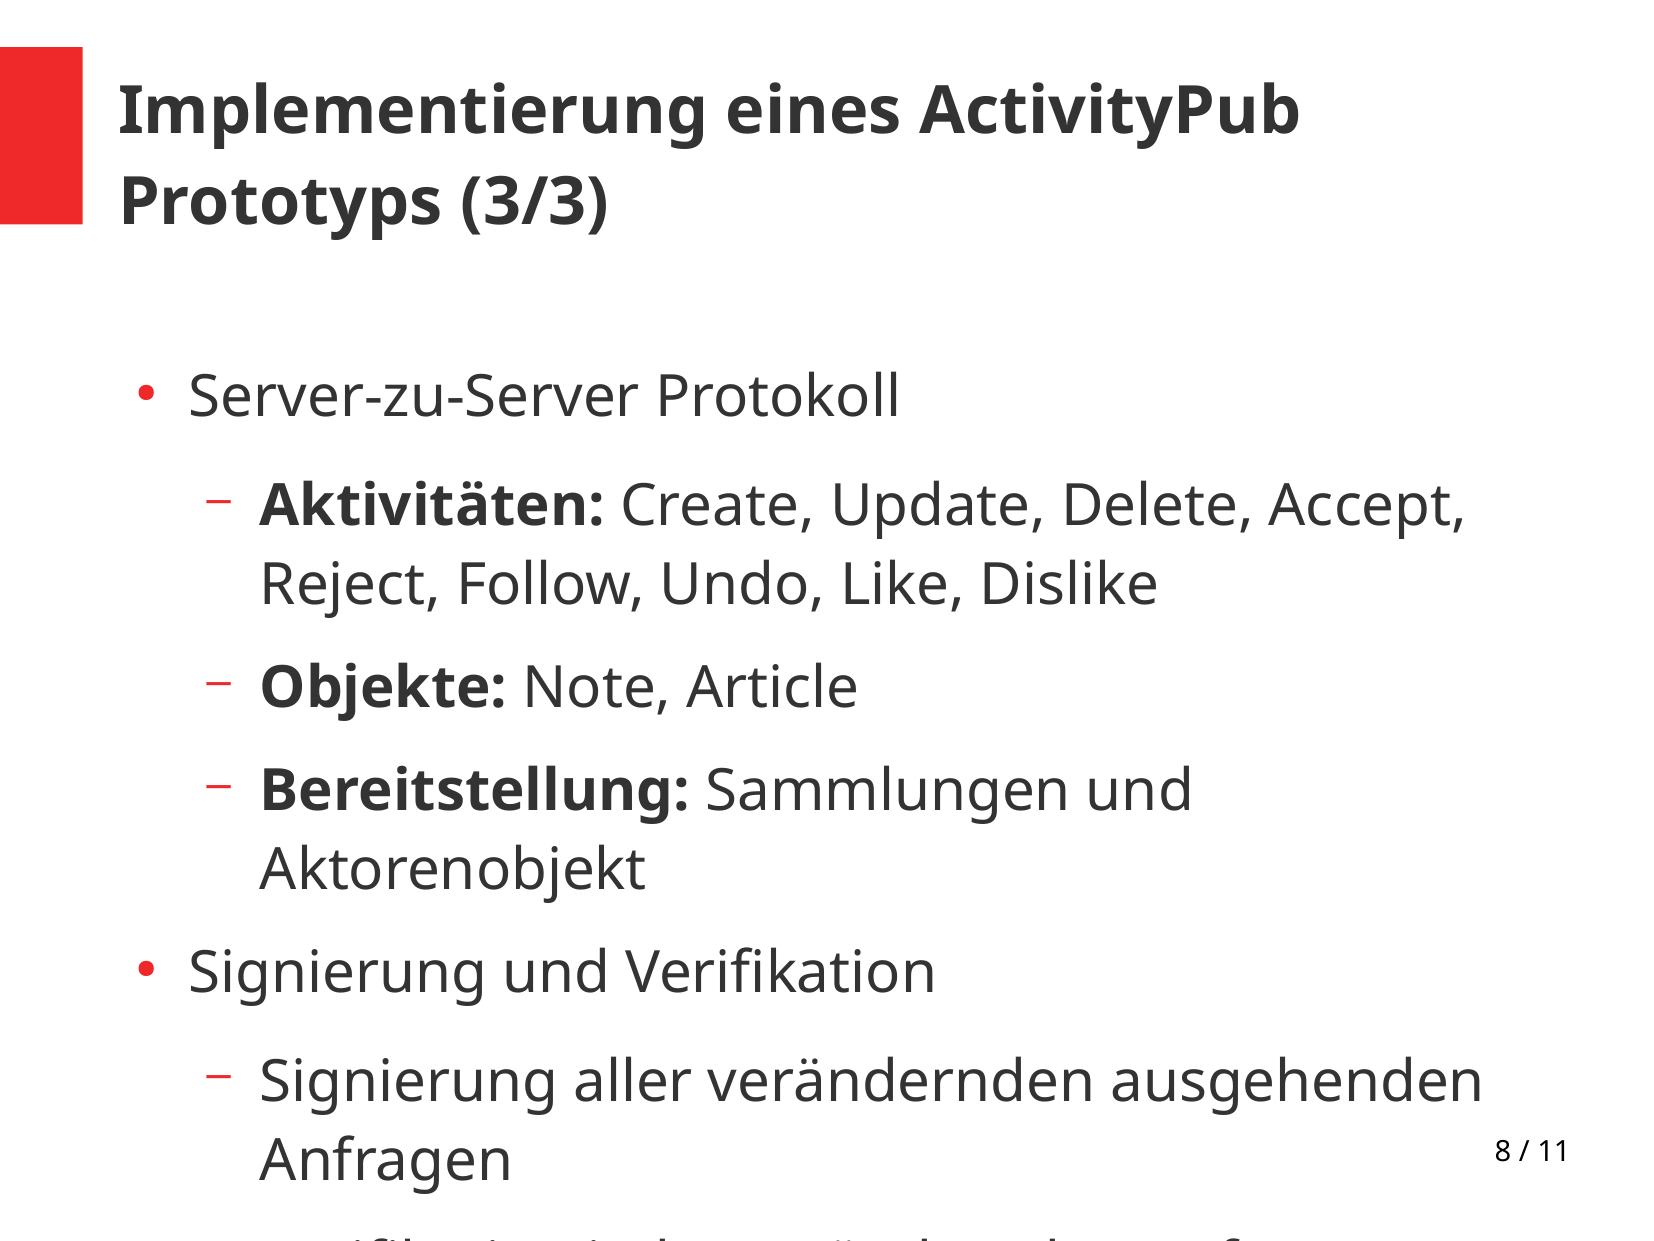

# Implementierung eines ActivityPub Prototyps (3/3)
Server-zu-Server Protokoll
Aktivitäten: Create, Update, Delete, Accept, Reject, Follow, Undo, Like, Dislike
Objekte: Note, Article
Bereitstellung: Sammlungen und Aktorenobjekt
Signierung und Verifikation
Signierung aller verändernden ausgehenden Anfragen
Verifikation jeder verändernden Anfrage
8